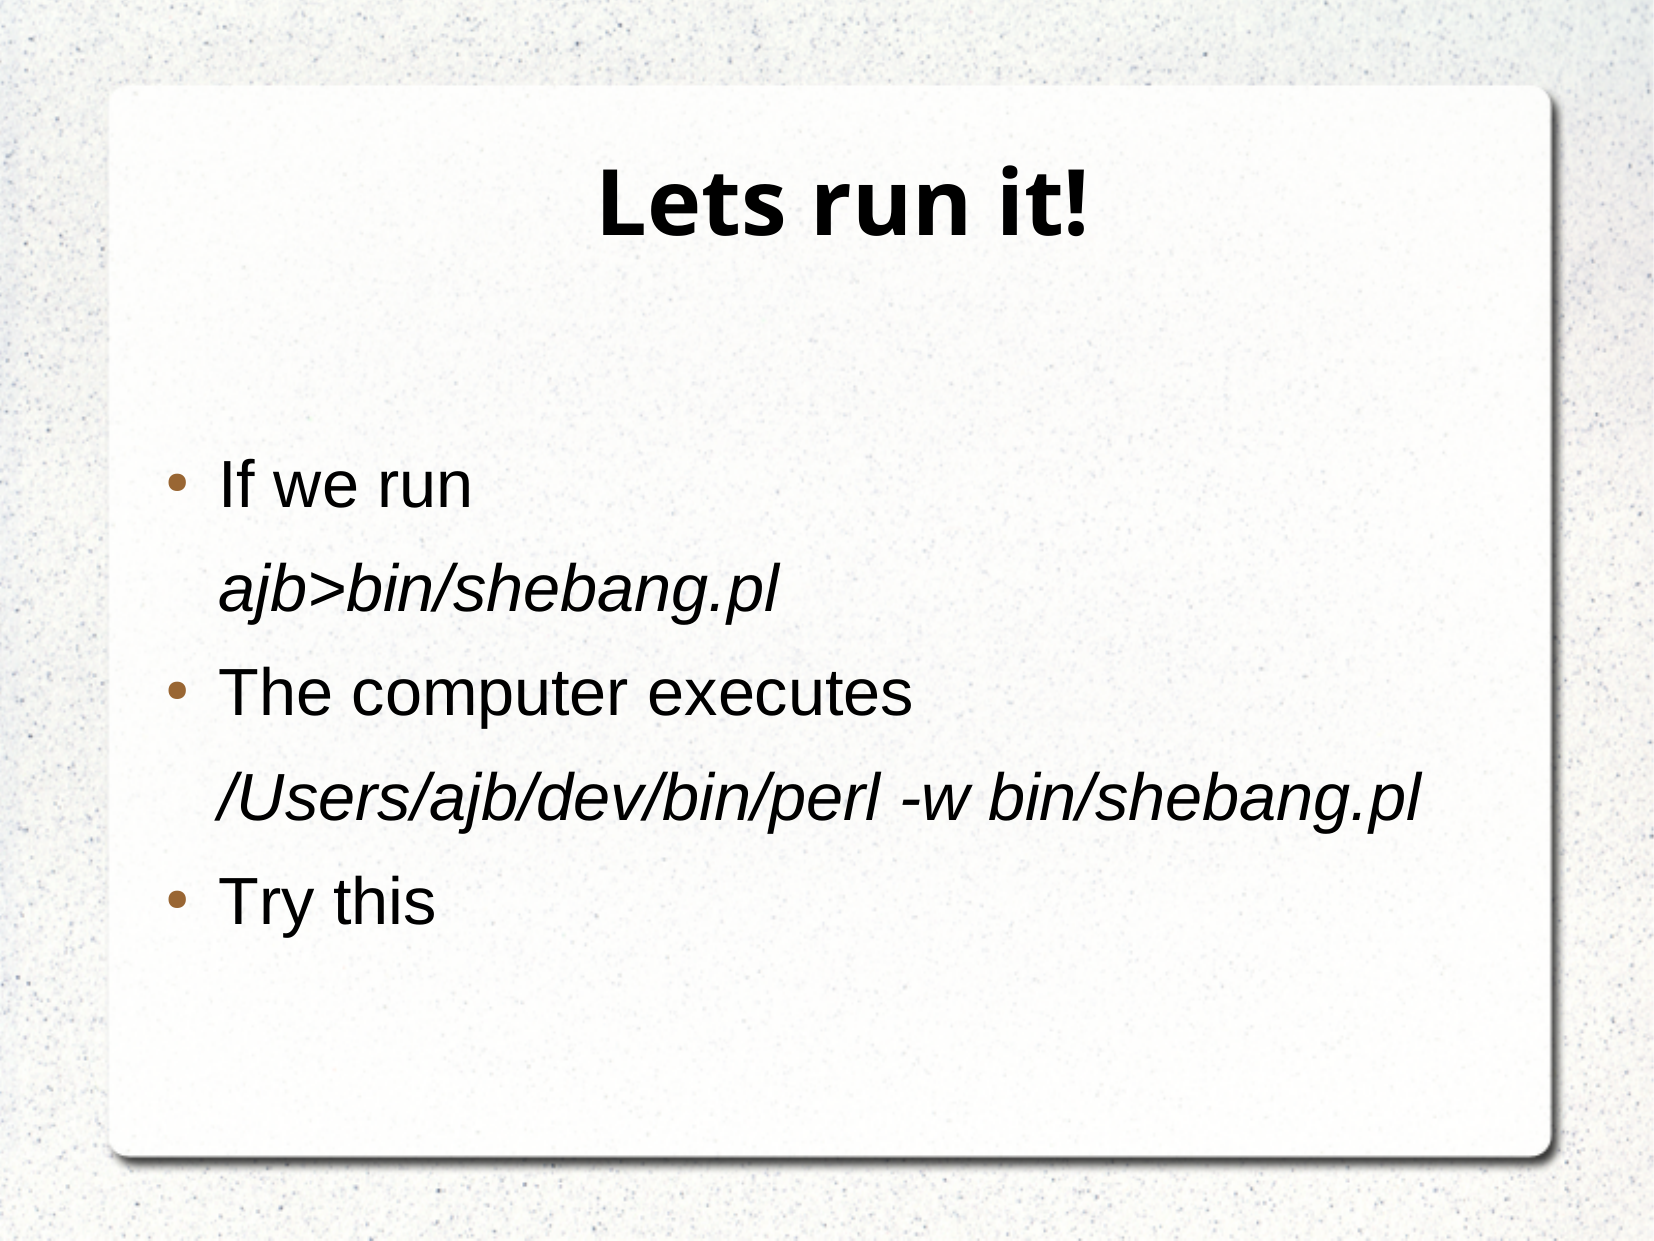

# Lets run it!
If we run
ajb>bin/shebang.pl
The computer executes
/Users/ajb/dev/bin/perl -w bin/shebang.pl
Try this